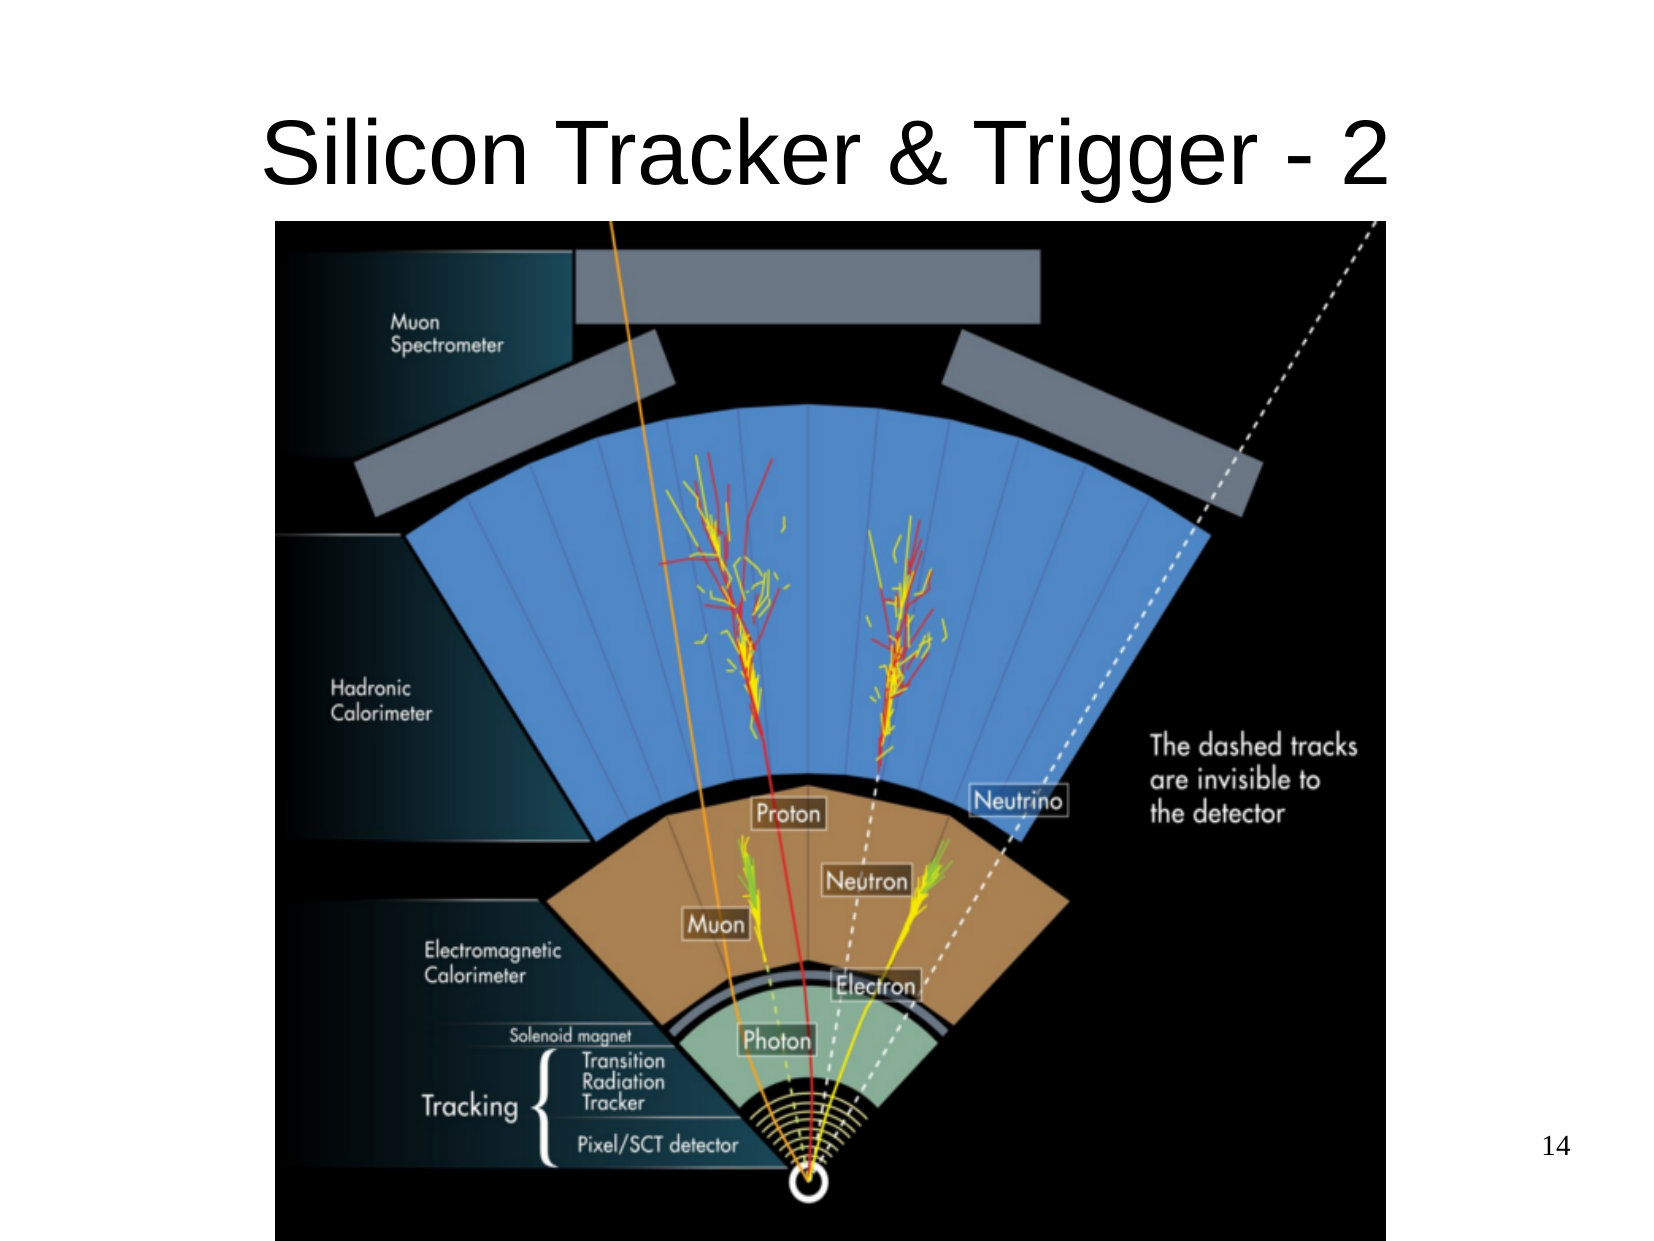

# Silicon Tracker & Trigger - 2
Data Science Summer School 2017
14